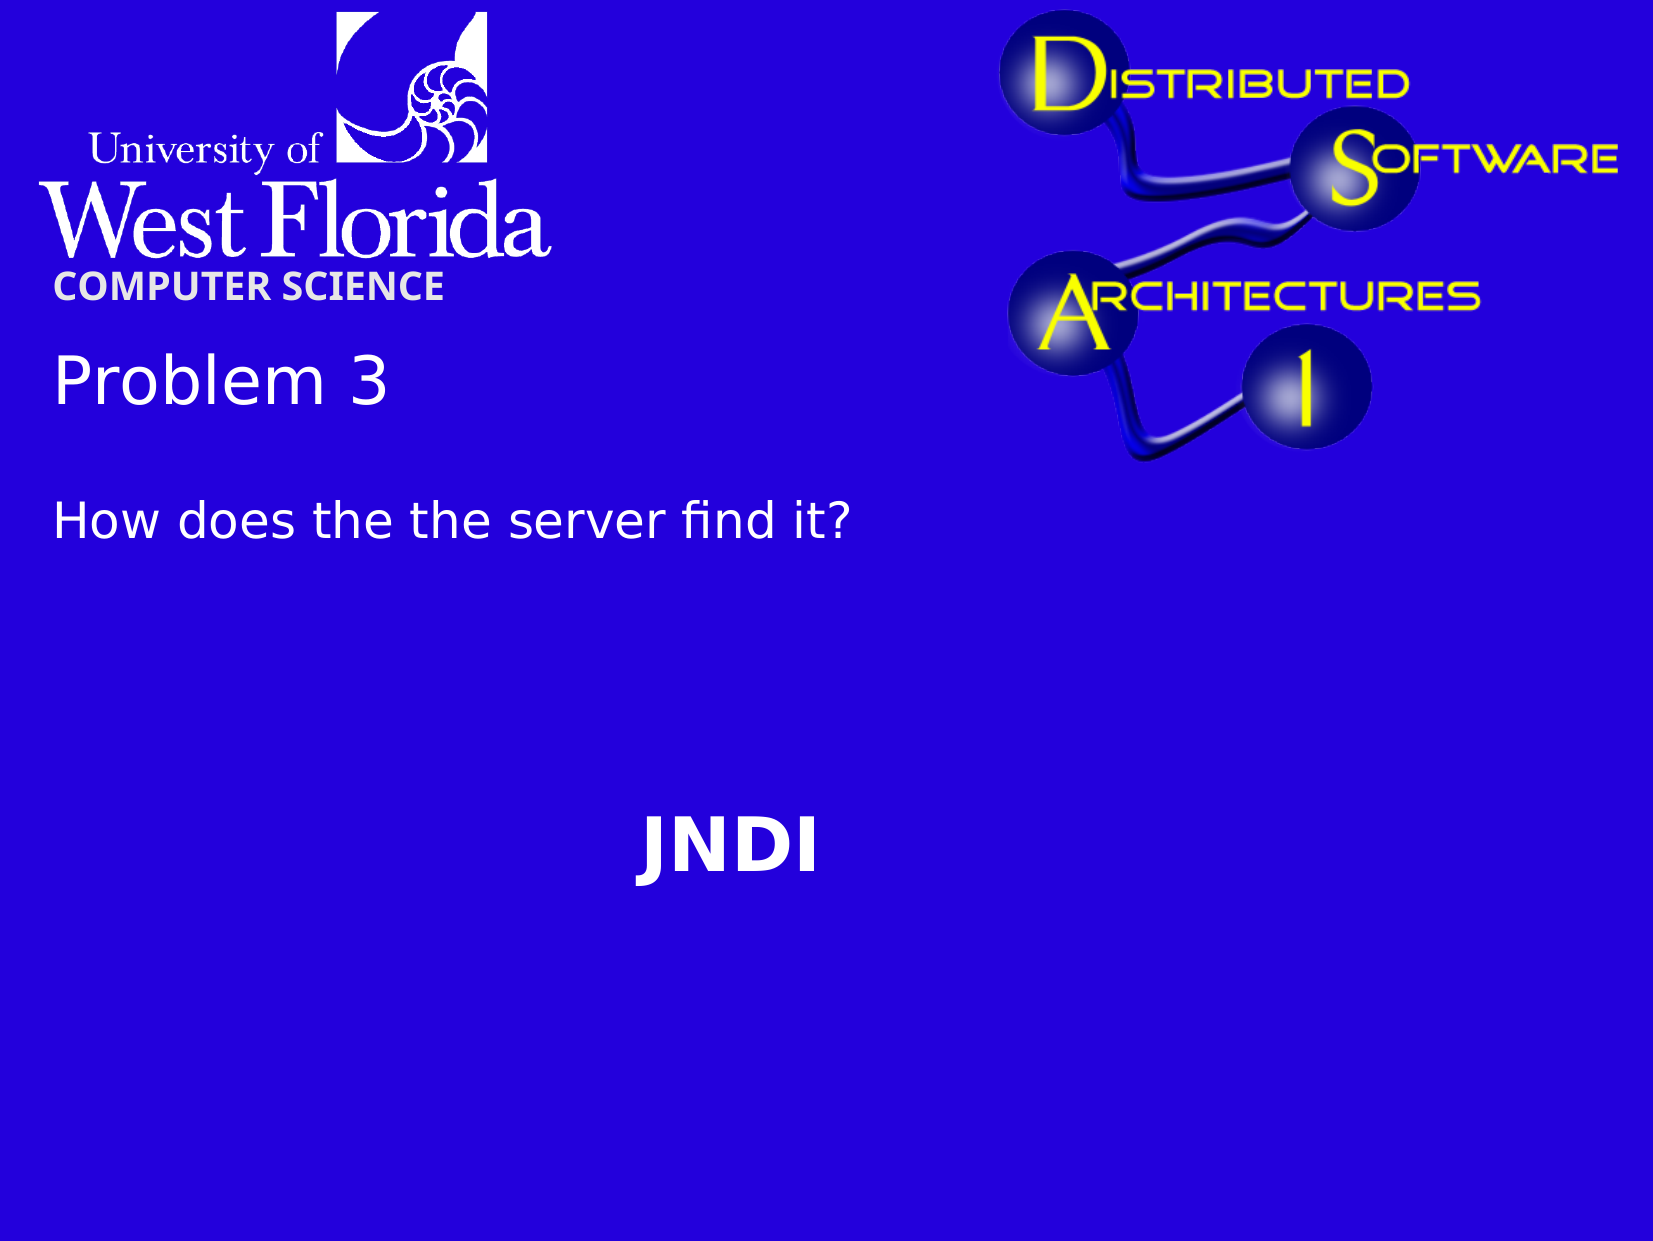

COMPUTER SCIENCE
Problem 3
How does the the server find it?
JNDI